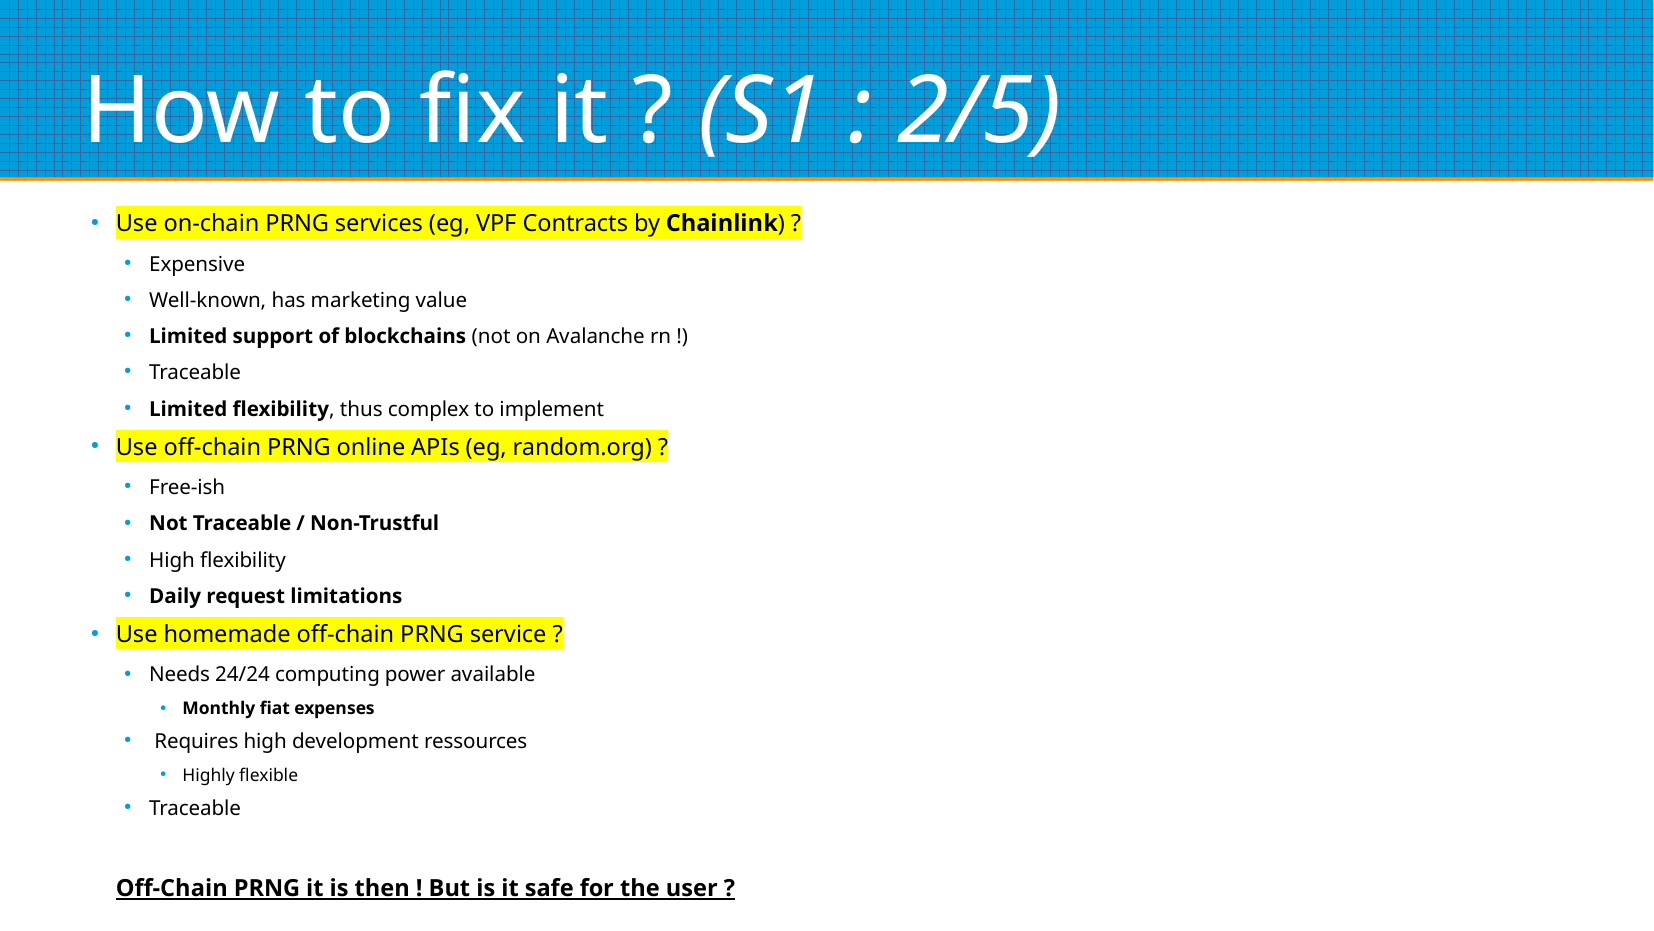

# How to fix it ? (S1 : 2/5)
Use on-chain PRNG services (eg, VPF Contracts by Chainlink) ?
Expensive
Well-known, has marketing value
Limited support of blockchains (not on Avalanche rn !)
Traceable
Limited flexibility, thus complex to implement
Use off-chain PRNG online APIs (eg, random.org) ?
Free-ish
Not Traceable / Non-Trustful
High flexibility
Daily request limitations
Use homemade off-chain PRNG service ?
Needs 24/24 computing power available
Monthly fiat expenses
 Requires high development ressources
Highly flexible
Traceable
Off-Chain PRNG it is then ! But is it safe for the user ?